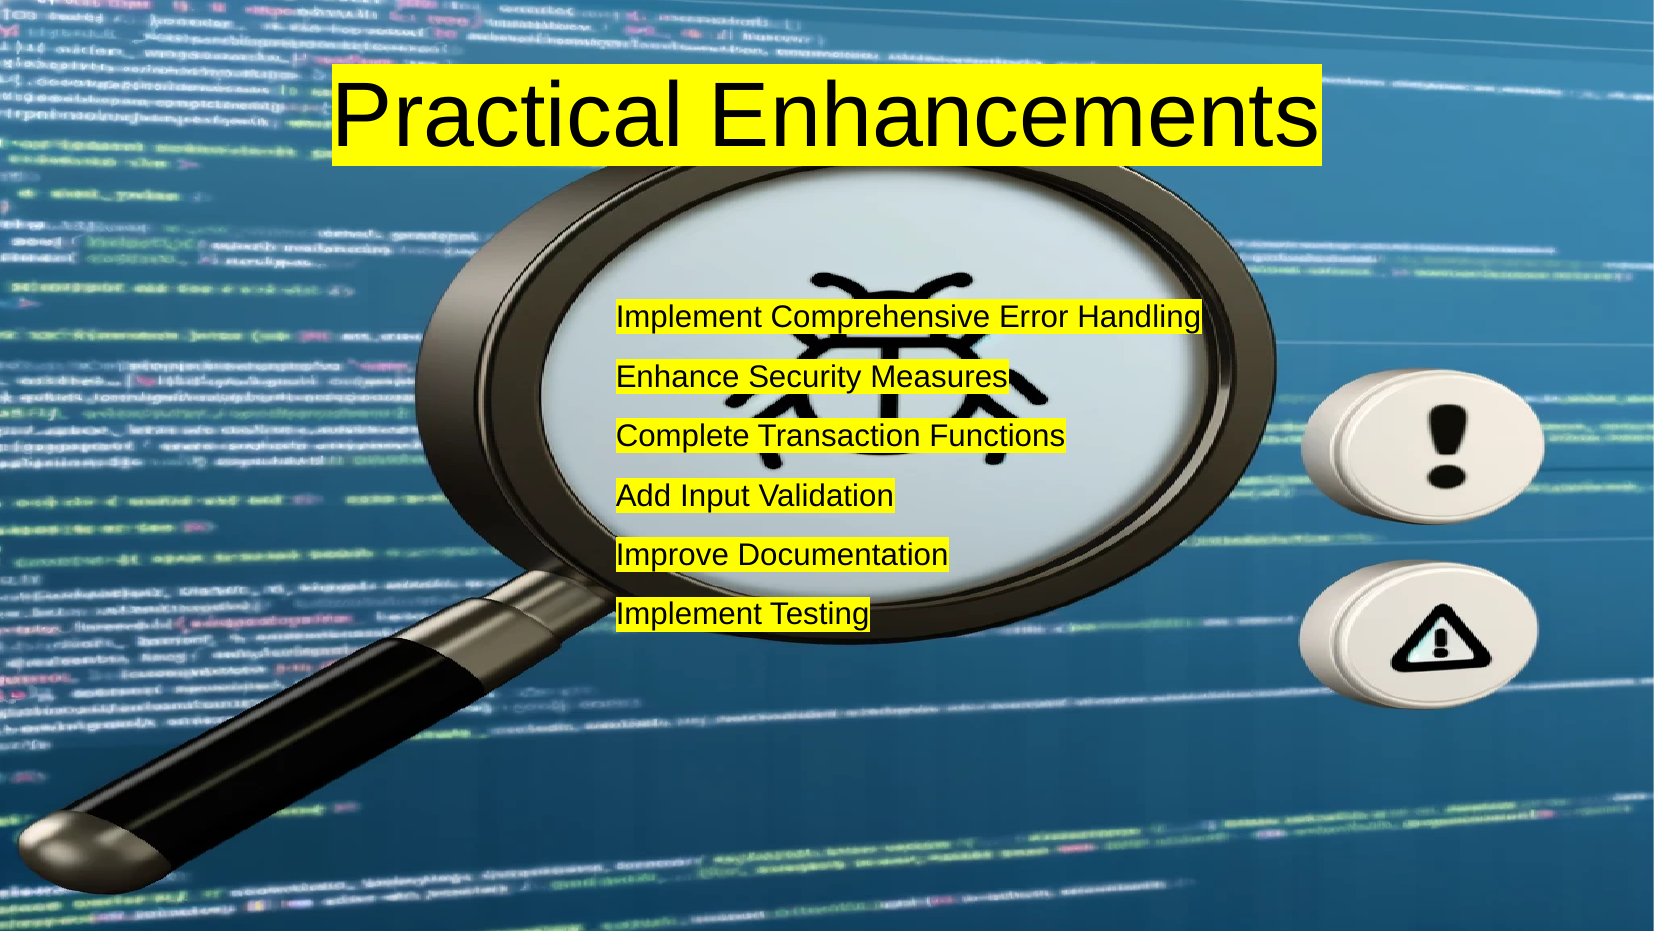

# Practical Enhancements
Implement Comprehensive Error Handling
Enhance Security Measures
Complete Transaction Functions
Add Input Validation
Improve Documentation
Implement Testing